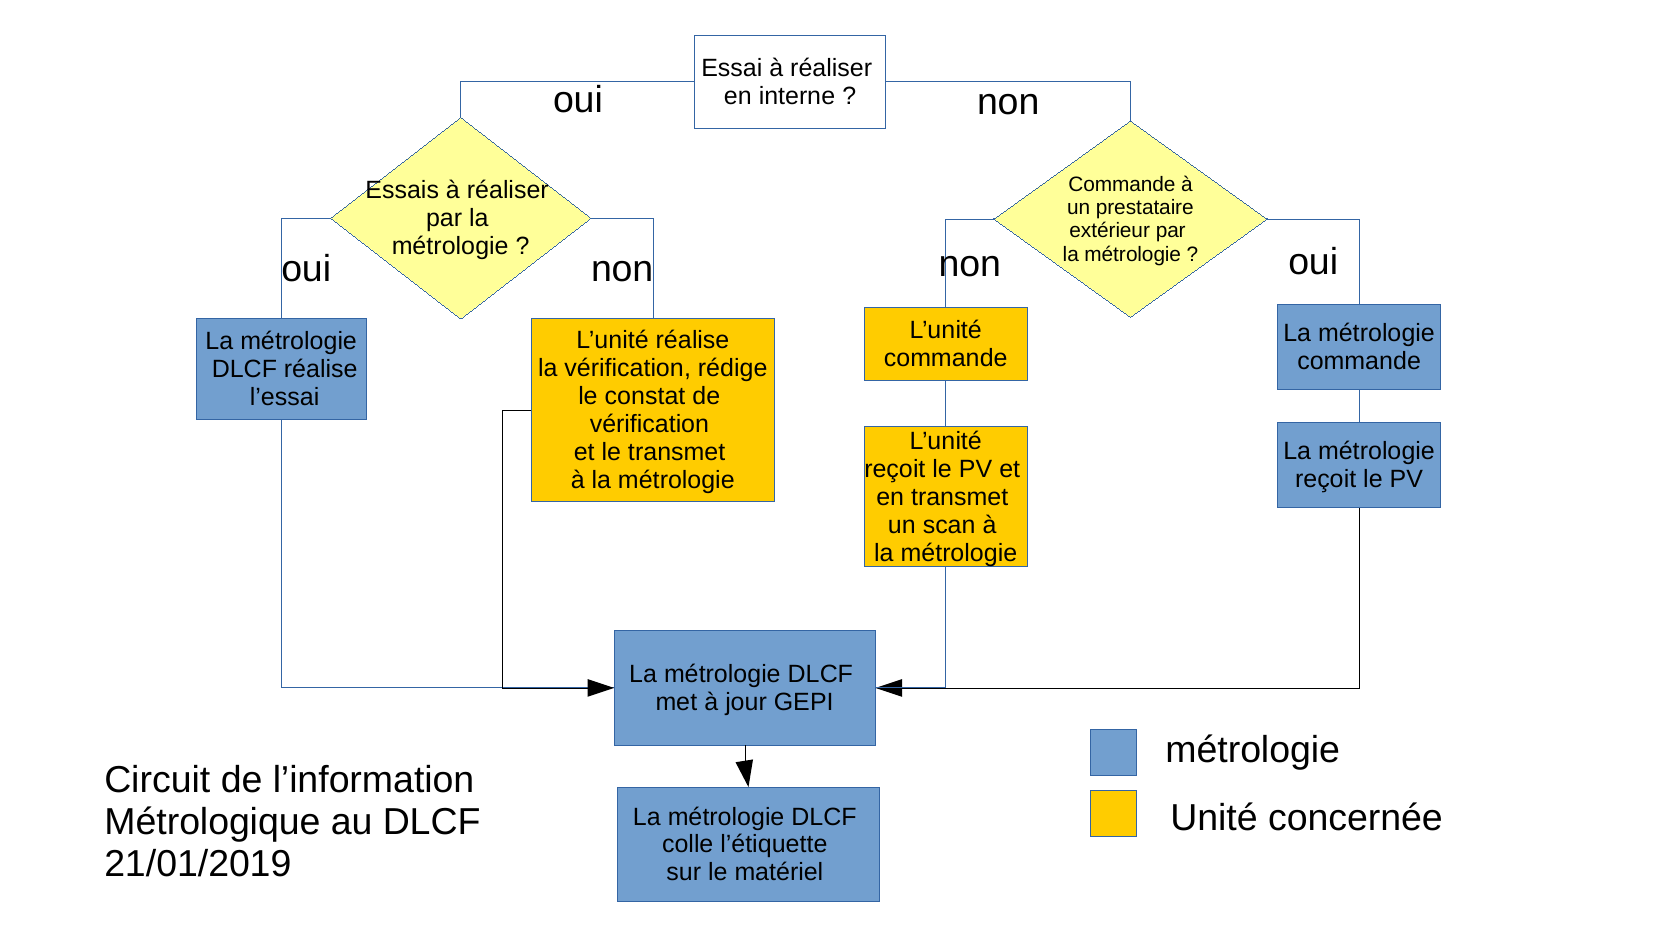

Essai à réaliser
en interne ?
Essais à réaliser
par la
métrologie ?
Commande à
 un prestataire
extérieur par
la métrologie ?
La métrologie
commande
L’unité
commande
La métrologie
 DLCF réalise
 l’essai
L’unité réalise
la vérification, rédige
le constat de
vérification
et le transmet
à la métrologie
La métrologie
reçoit le PV
L’unité
reçoit le PV et
en transmet
un scan à
la métrologie
La métrologie DLCF
met à jour GEPI
métrologie
Circuit de l’information
Métrologique au DLCF
21/01/2019
La métrologie DLCF
colle l’étiquette
sur le matériel
Unité concernée